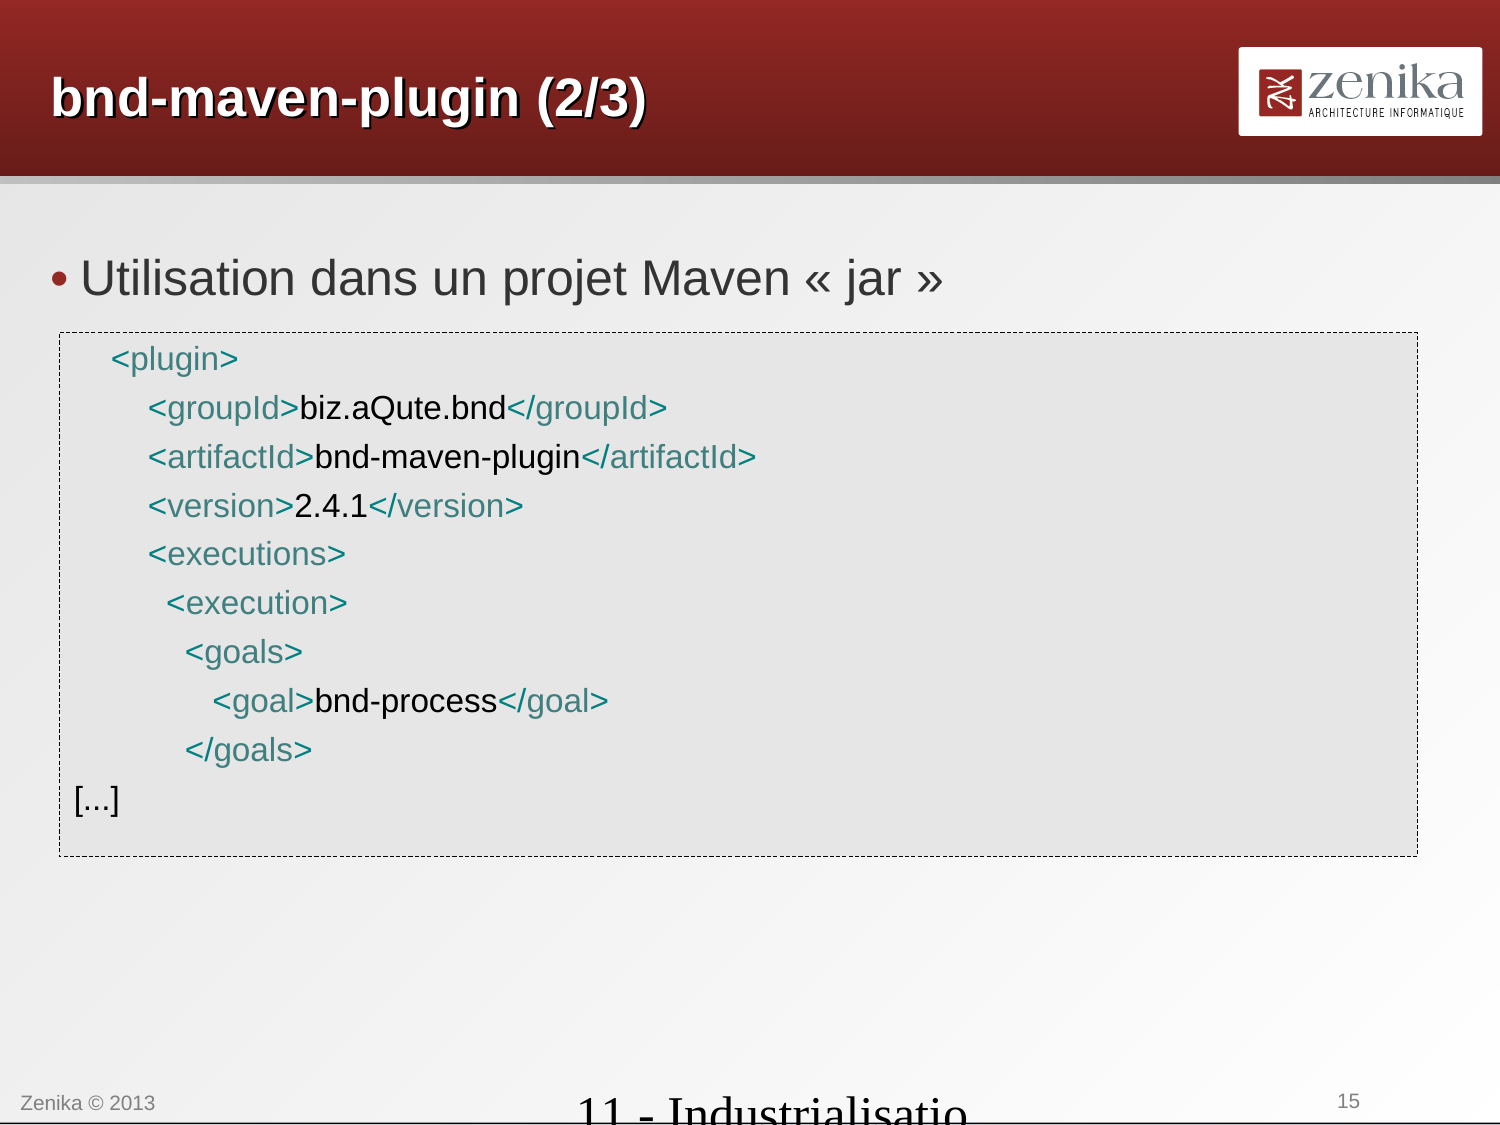

# bnd-maven-plugin (2/3)
Utilisation dans un projet Maven « jar »
 <plugin>
 <groupId>biz.aQute.bnd</groupId>
 <artifactId>bnd-maven-plugin</artifactId>
 <version>2.4.1</version>
 <executions>
 <execution>
 <goals>
 <goal>bnd-process</goal>
 </goals>
[...]